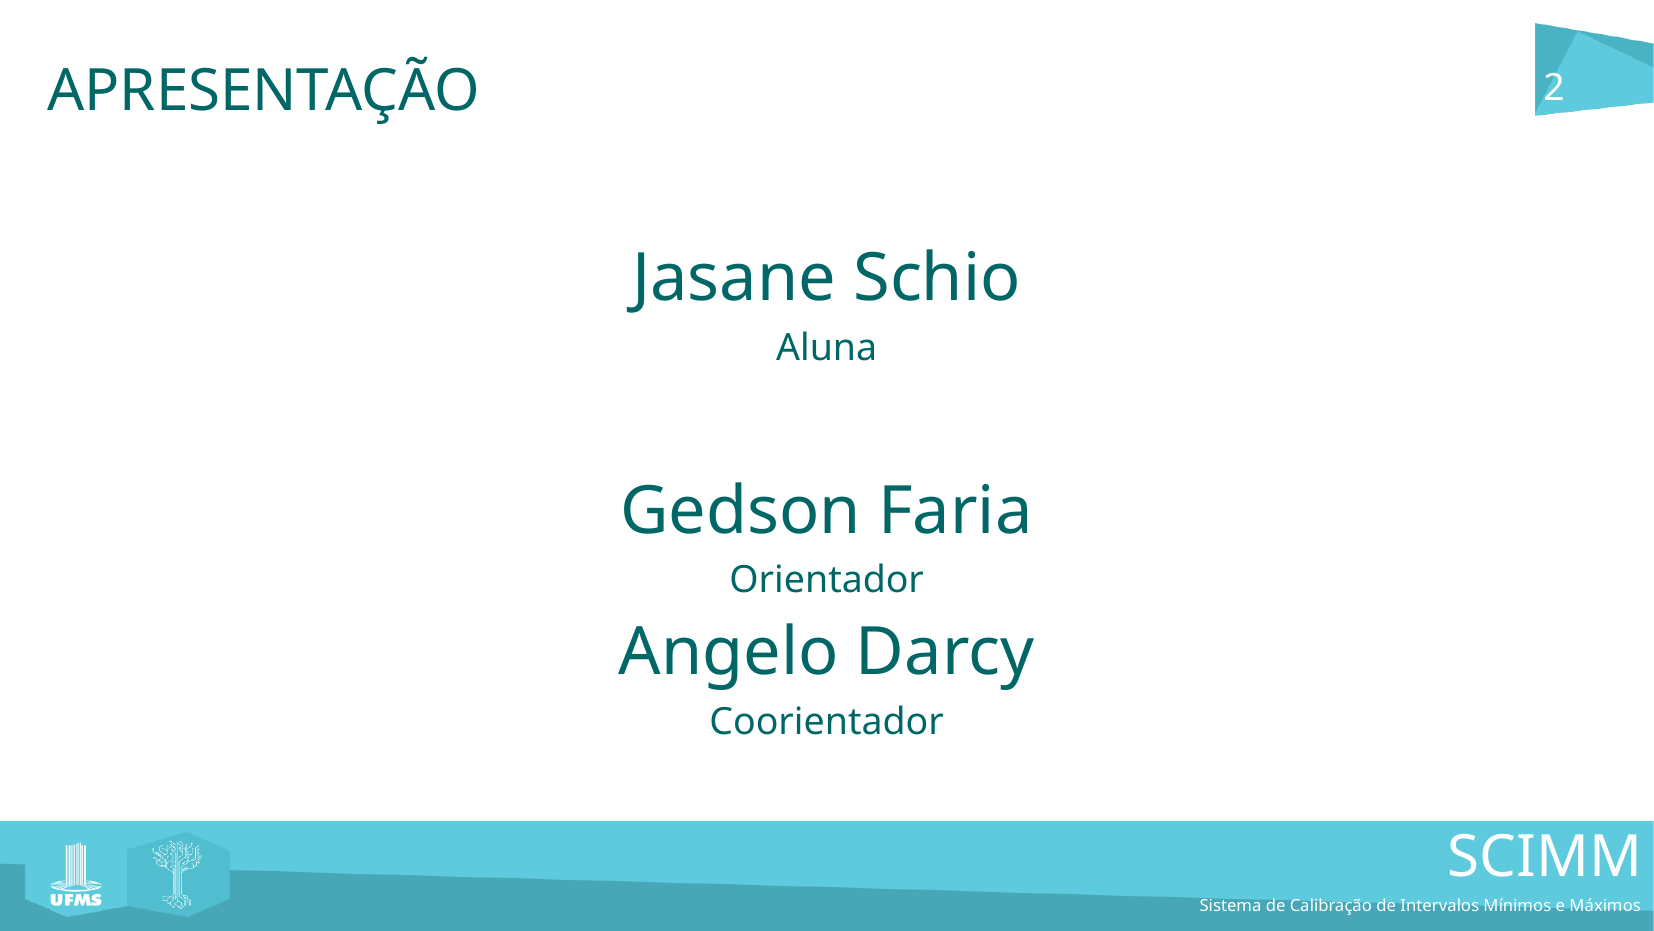

APRESENTAÇÃO
# Jasane Schio
Aluna
Gedson Faria
Orientador
Angelo Darcy
Coorientador
SCIMM
Sistema de Calibração de Intervalos Mínimos e Máximos